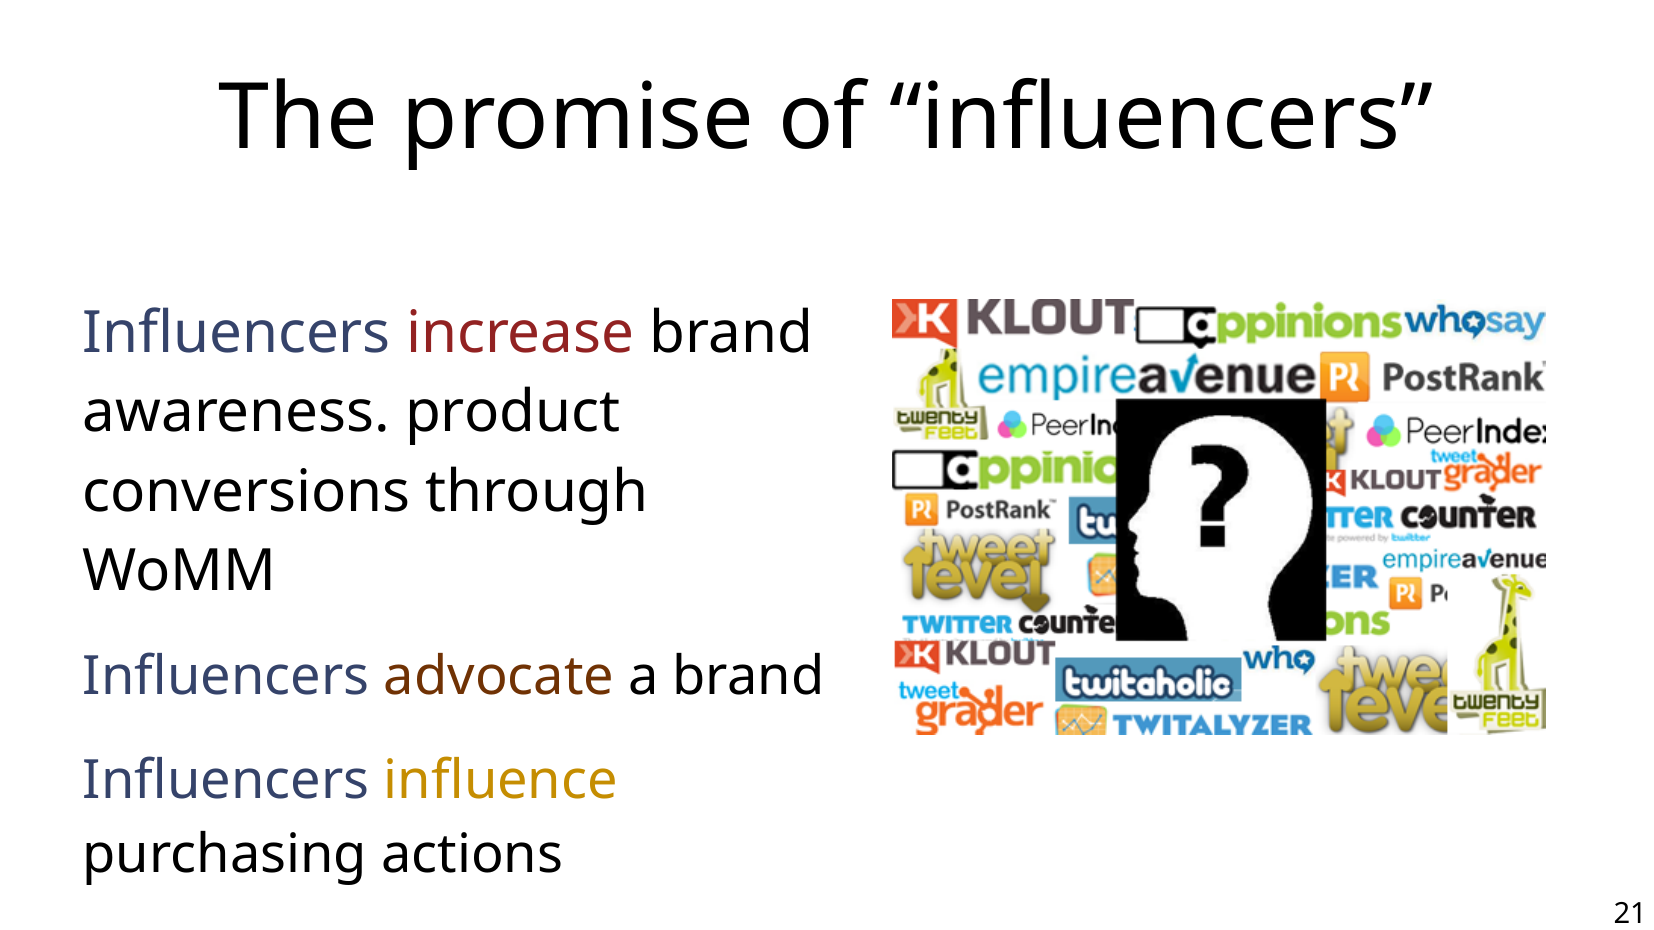

# The promise of “influencers”
Influencers increase brand awareness. product conversions through WoMM
Influencers advocate a brand
Influencers influence purchasing actions
21